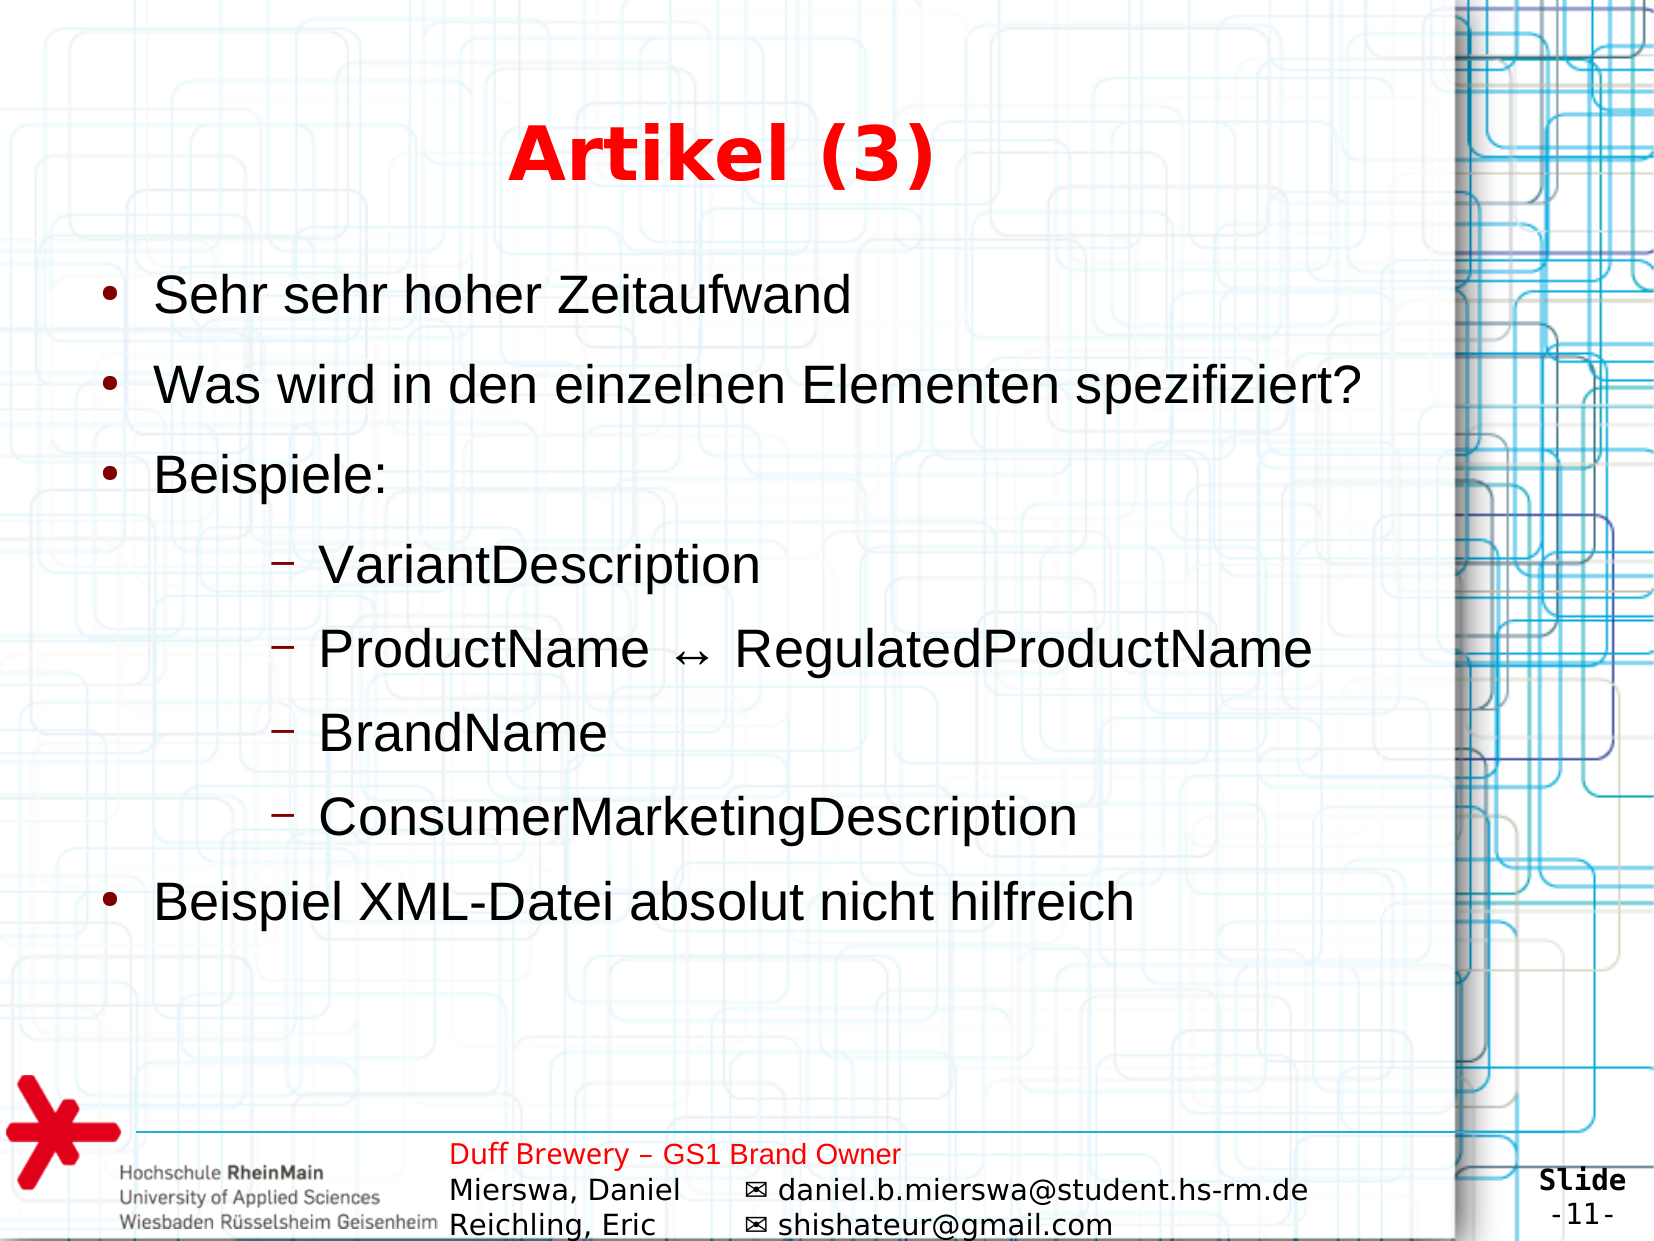

# Artikel (3)
Sehr sehr hoher Zeitaufwand
Was wird in den einzelnen Elementen spezifiziert?
Beispiele:
VariantDescription
ProductName ↔ RegulatedProductName
BrandName
ConsumerMarketingDescription
Beispiel XML-Datei absolut nicht hilfreich
11